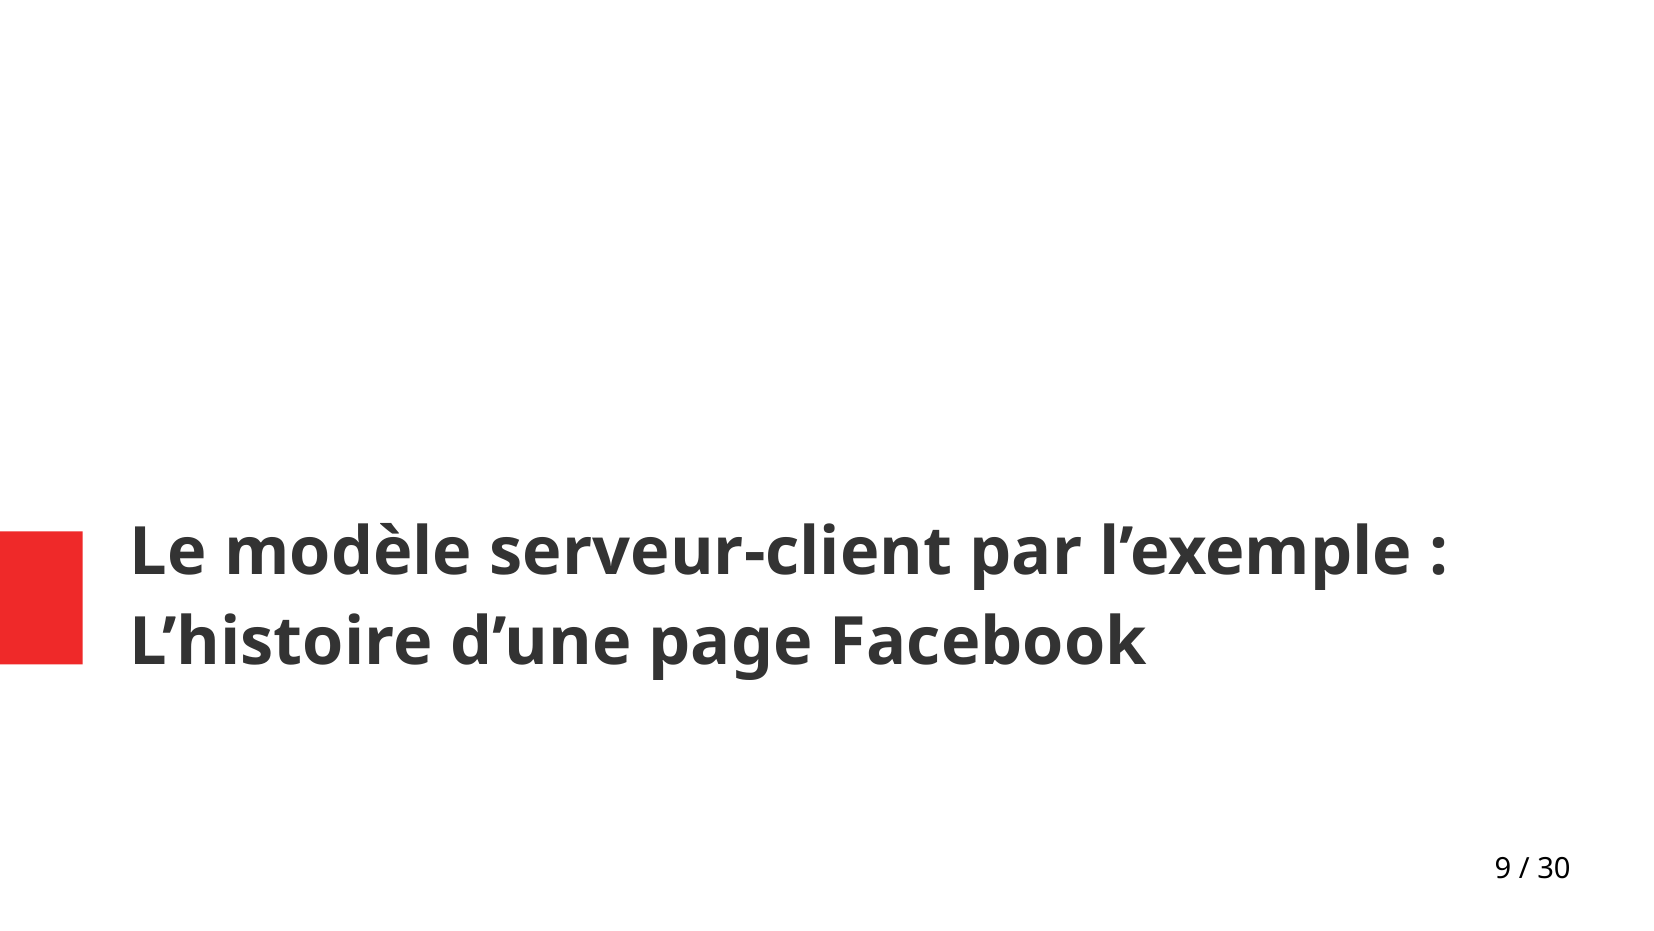

# Le modèle serveur-client par l’exemple : L’histoire d’une page Facebook
9